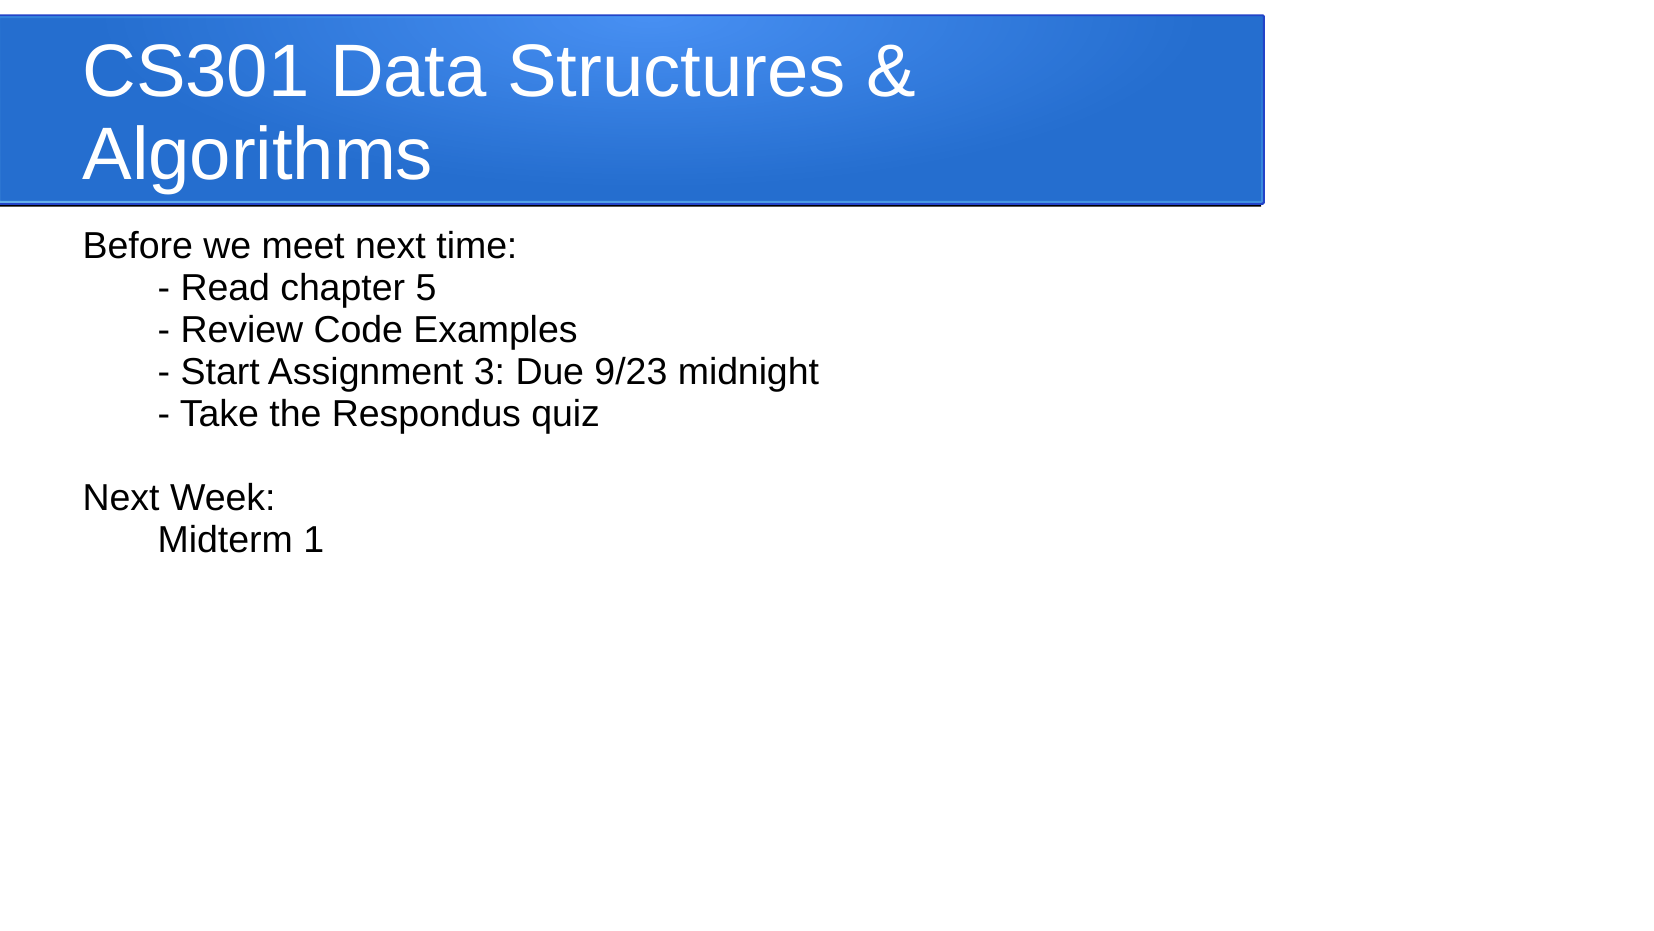

# CS301 Data Structures & Algorithms
Before we meet next time:
	- Read chapter 5
	- Review Code Examples
	- Start Assignment 3: Due 9/23 midnight
	- Take the Respondus quiz
Next Week:
	Midterm 1